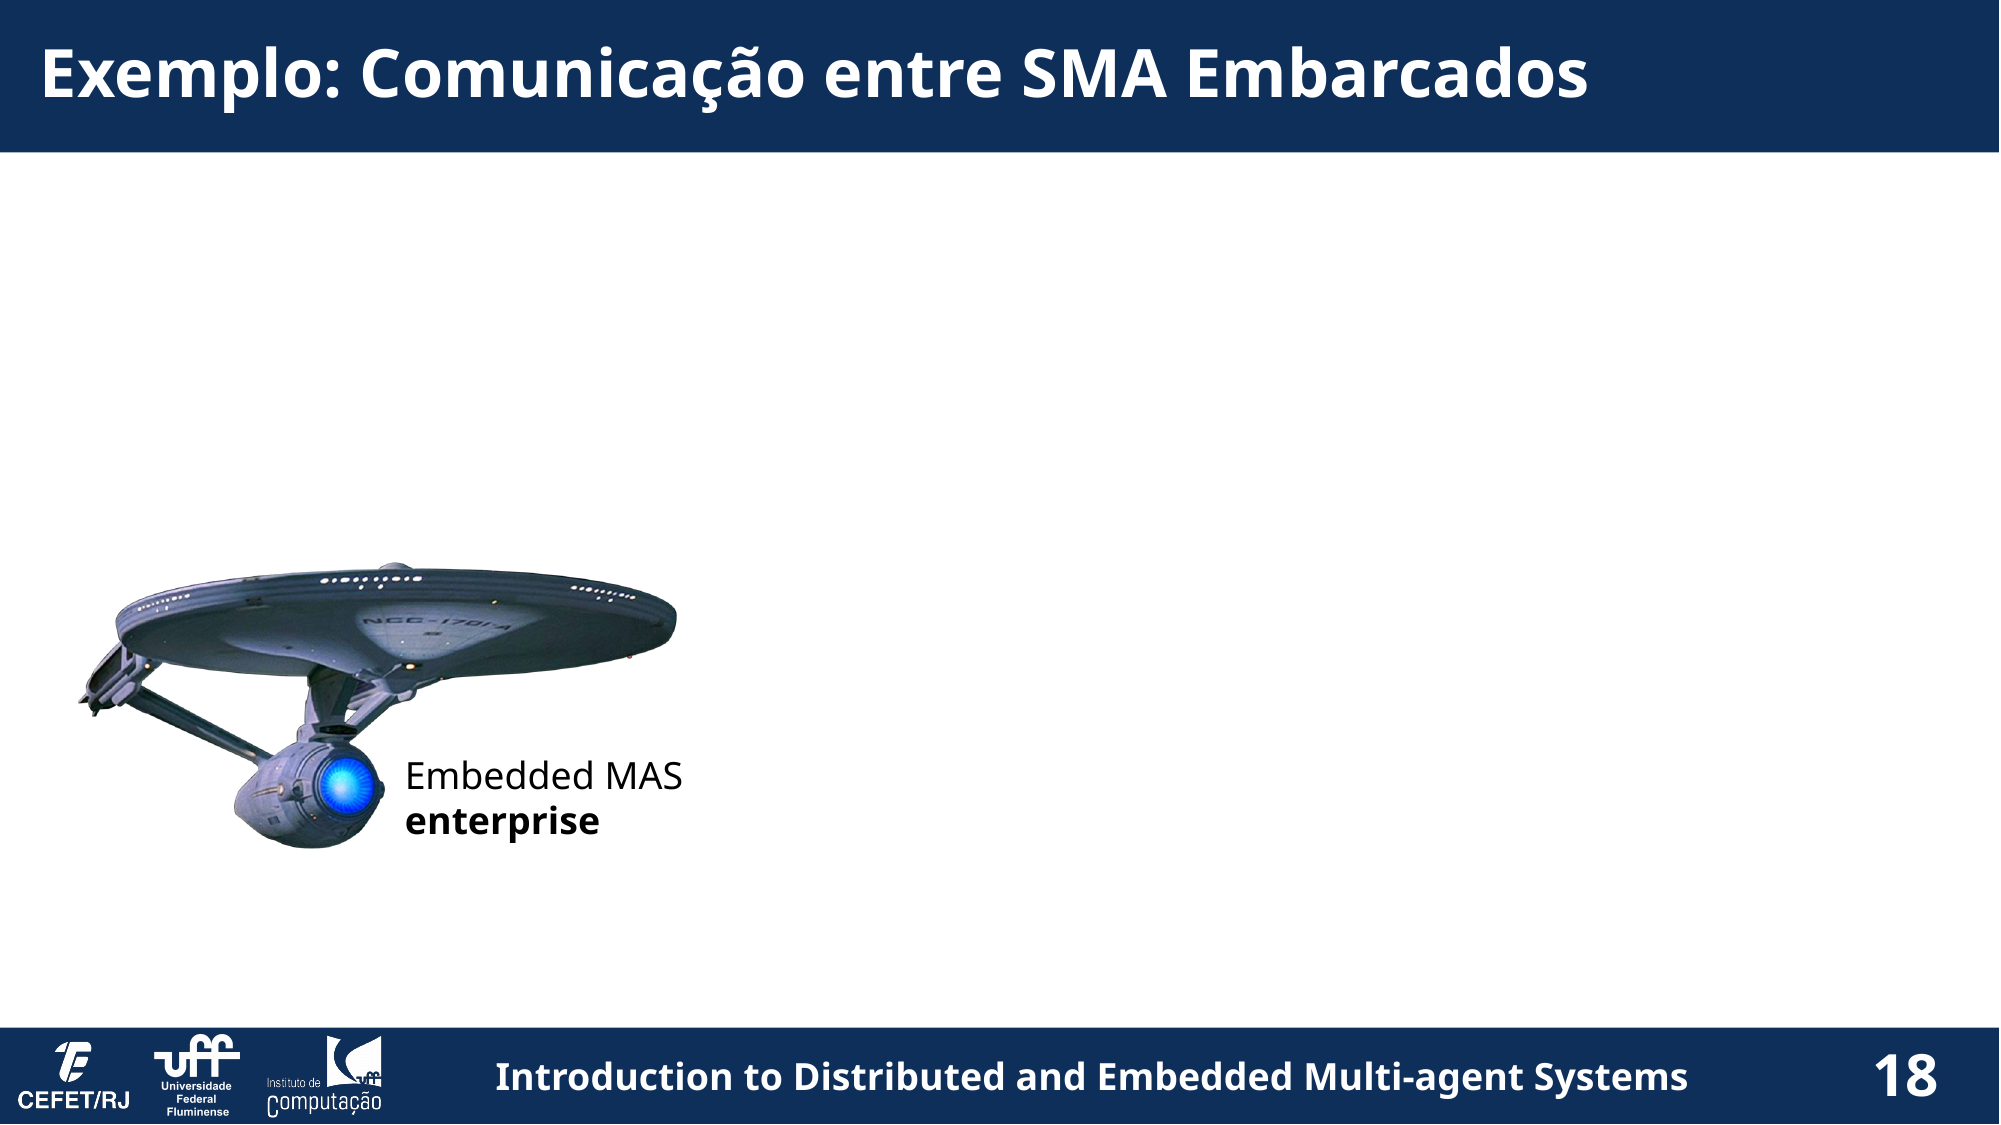

Exemplo: Comunicação entre SMA Embarcados
Embedded MAS enterprise